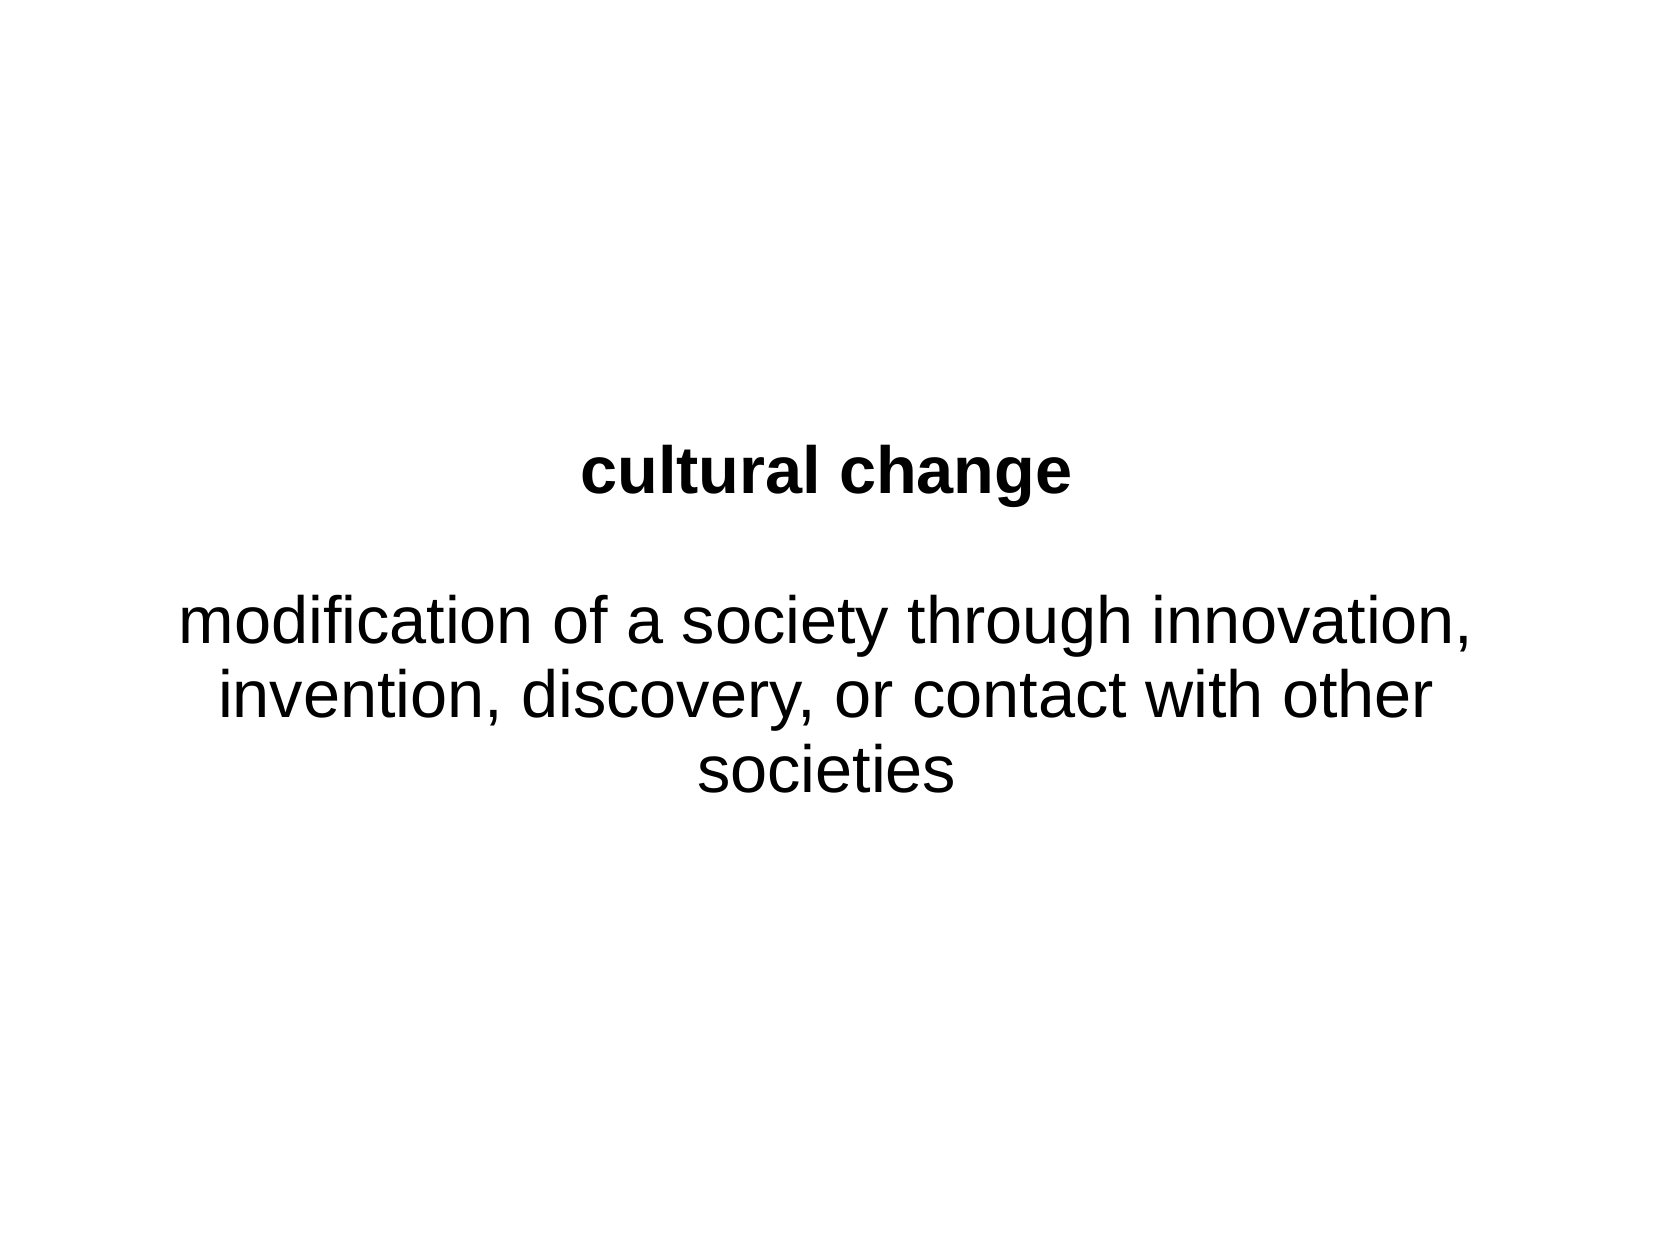

# cultural change
modification of a society through innovation, invention, discovery, or contact with other societies